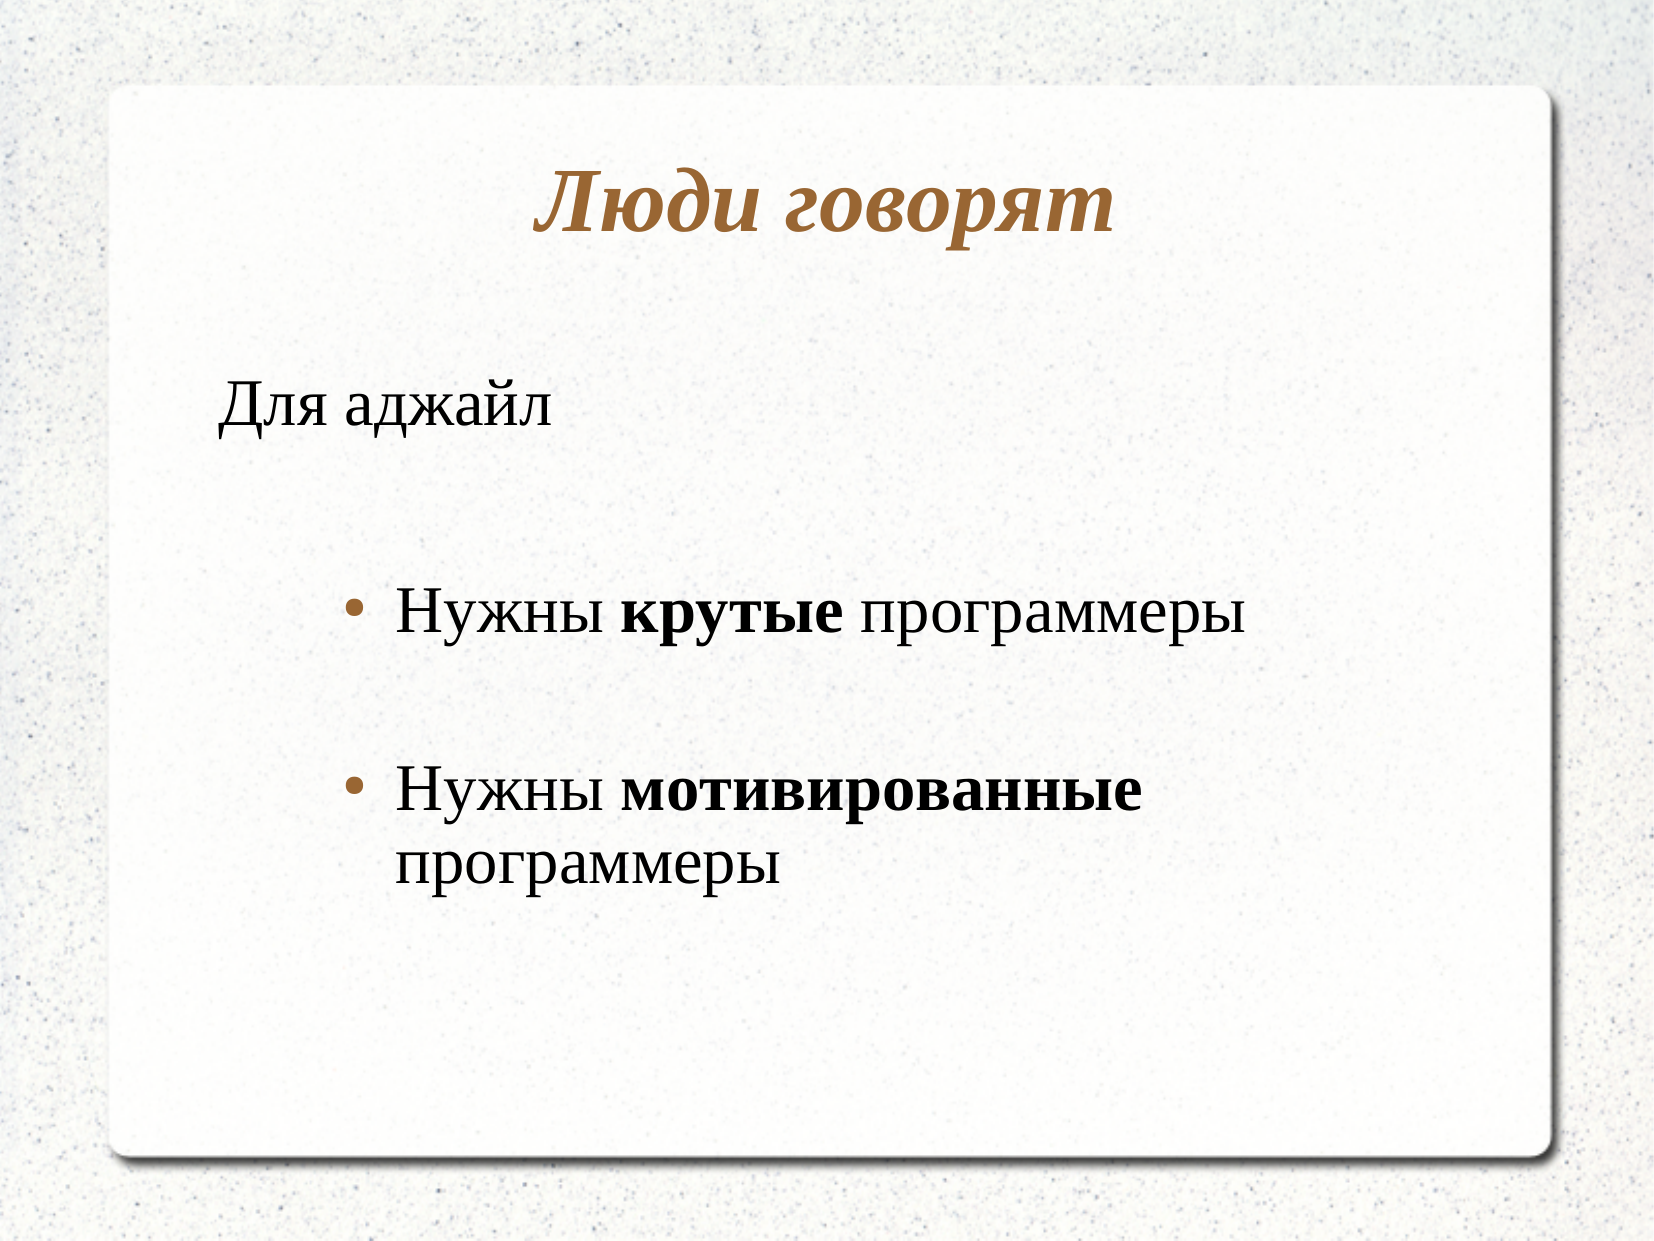

# Люди говорят
Для аджайл
Нужны крутые программеры
Нужны мотивированные программеры